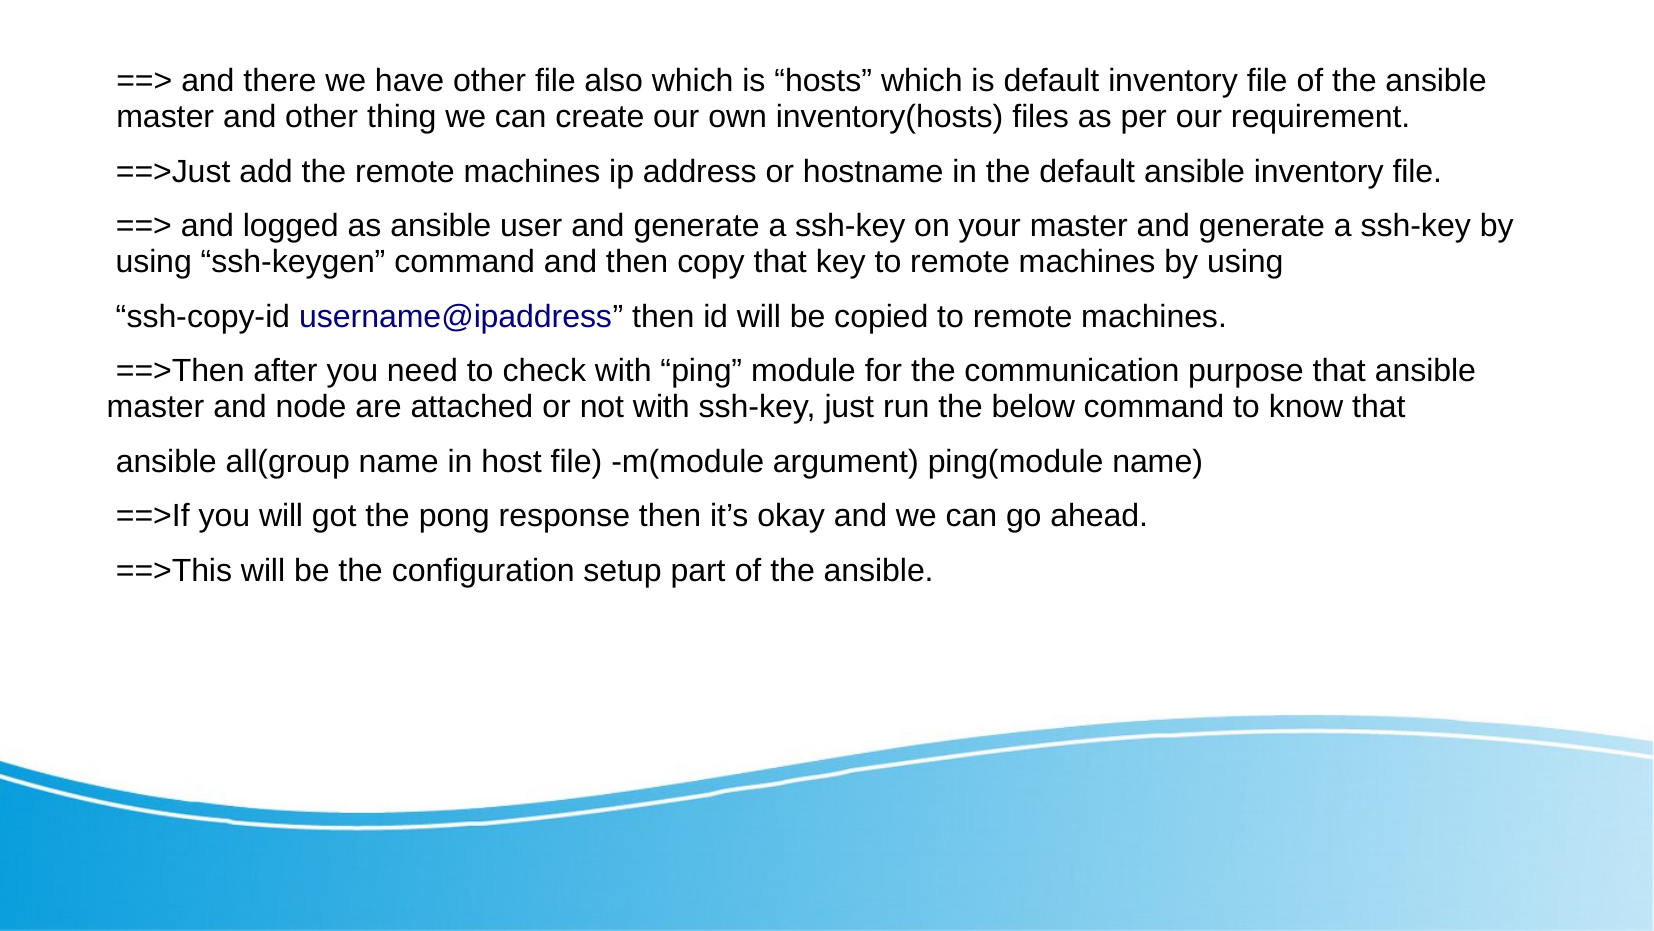

# ==> and there we have other file also which is “hosts” which is default inventory file of the ansible master and other thing we can create our own inventory(hosts) files as per our requirement.
 ==>Just add the remote machines ip address or hostname in the default ansible inventory file.
 ==> and logged as ansible user and generate a ssh-key on your master and generate a ssh-key by using “ssh-keygen” command and then copy that key to remote machines by using
 “ssh-copy-id username@ipaddress” then id will be copied to remote machines.
 ==>Then after you need to check with “ping” module for the communication purpose that ansible master and node are attached or not with ssh-key, just run the below command to know that
 ansible all(group name in host file) -m(module argument) ping(module name)
 ==>If you will got the pong response then it’s okay and we can go ahead.
 ==>This will be the configuration setup part of the ansible.